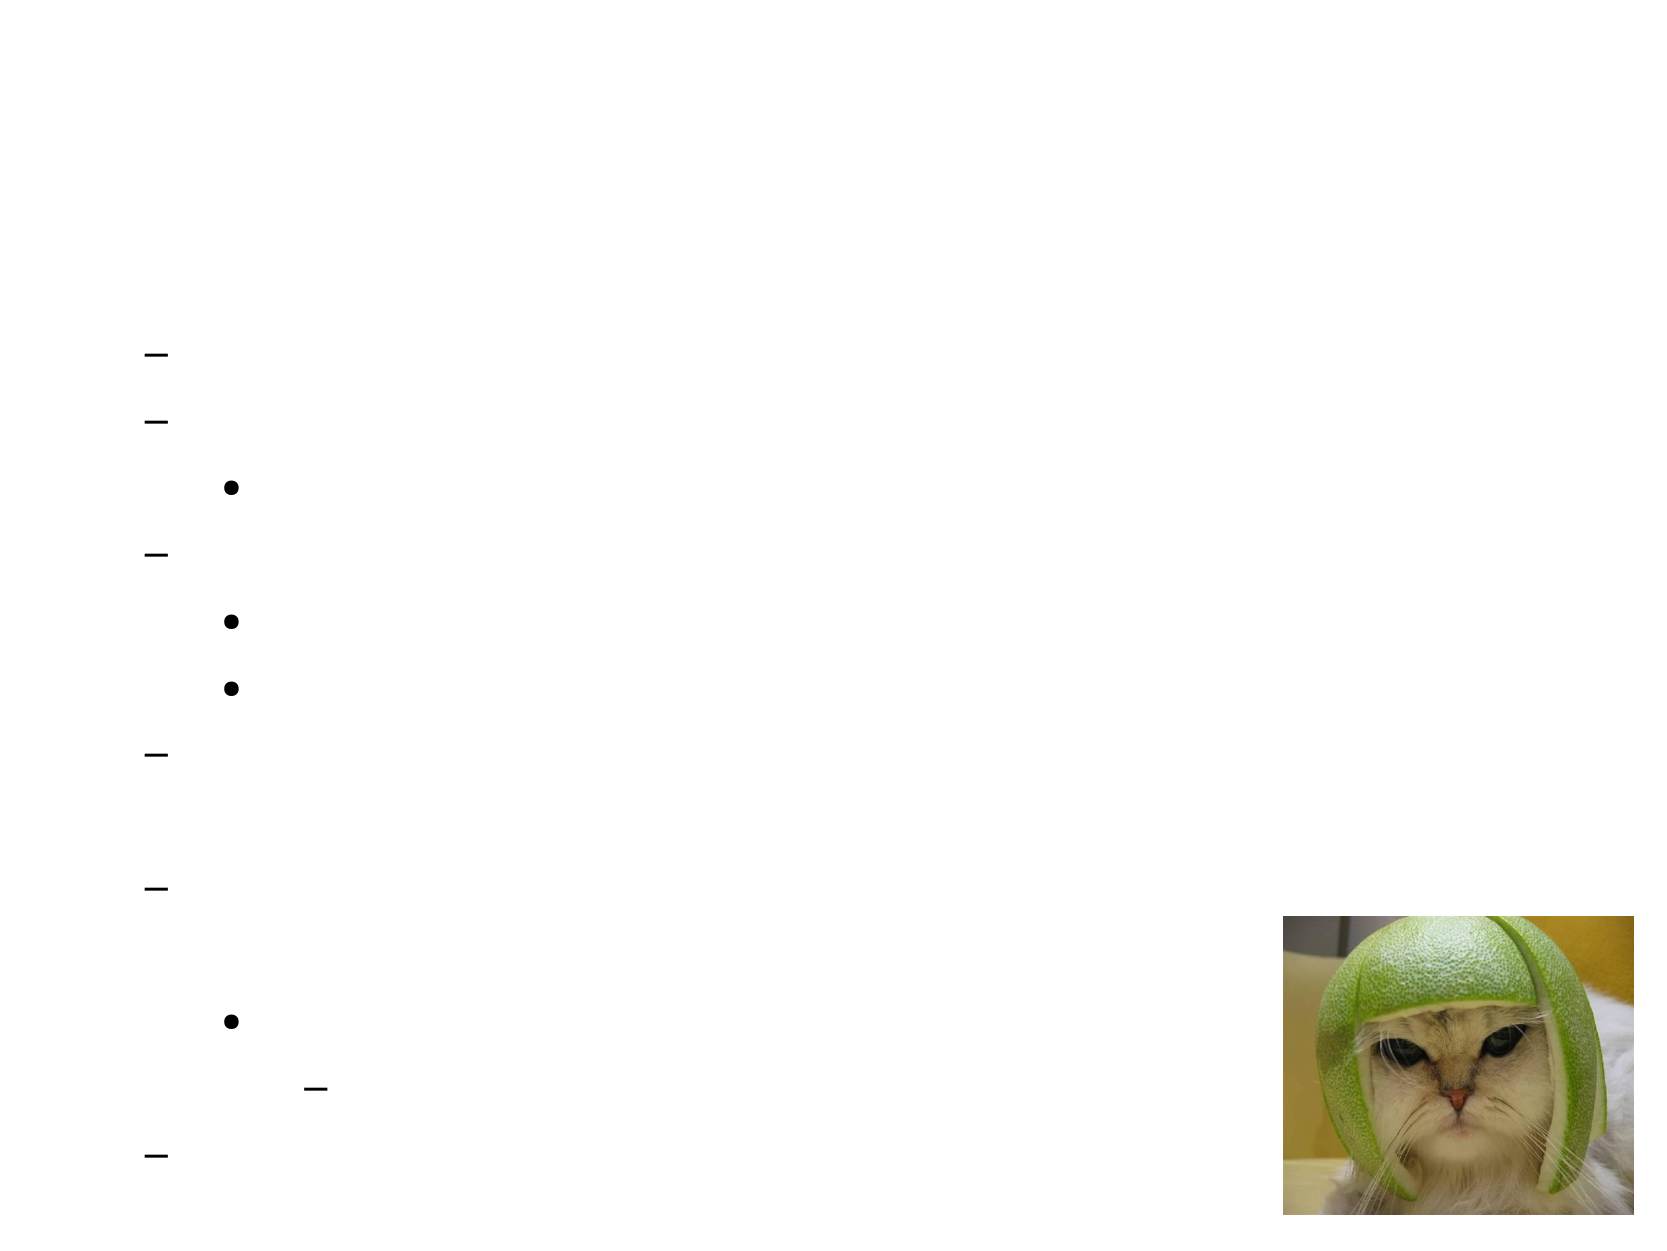

# Alguns comandos básicos
ls
Lista os arquivos de um diretório
Modo de uso:
ls [caminho para o diretório]
Alguns parâmetros úteis:
ls -l: exibe mais detalhes sobre os arquivos
ls -a: lista também os arquivos ocultos
Mais detalhes: man ls
 cat
Concatena arquivos e exibe o resultado na
saída padrão
Modo de uso:
cat [arquivo1] [arquivo2] ...
Se não receber nenhum arquivo como
parâmetro, lê da entrada padrão